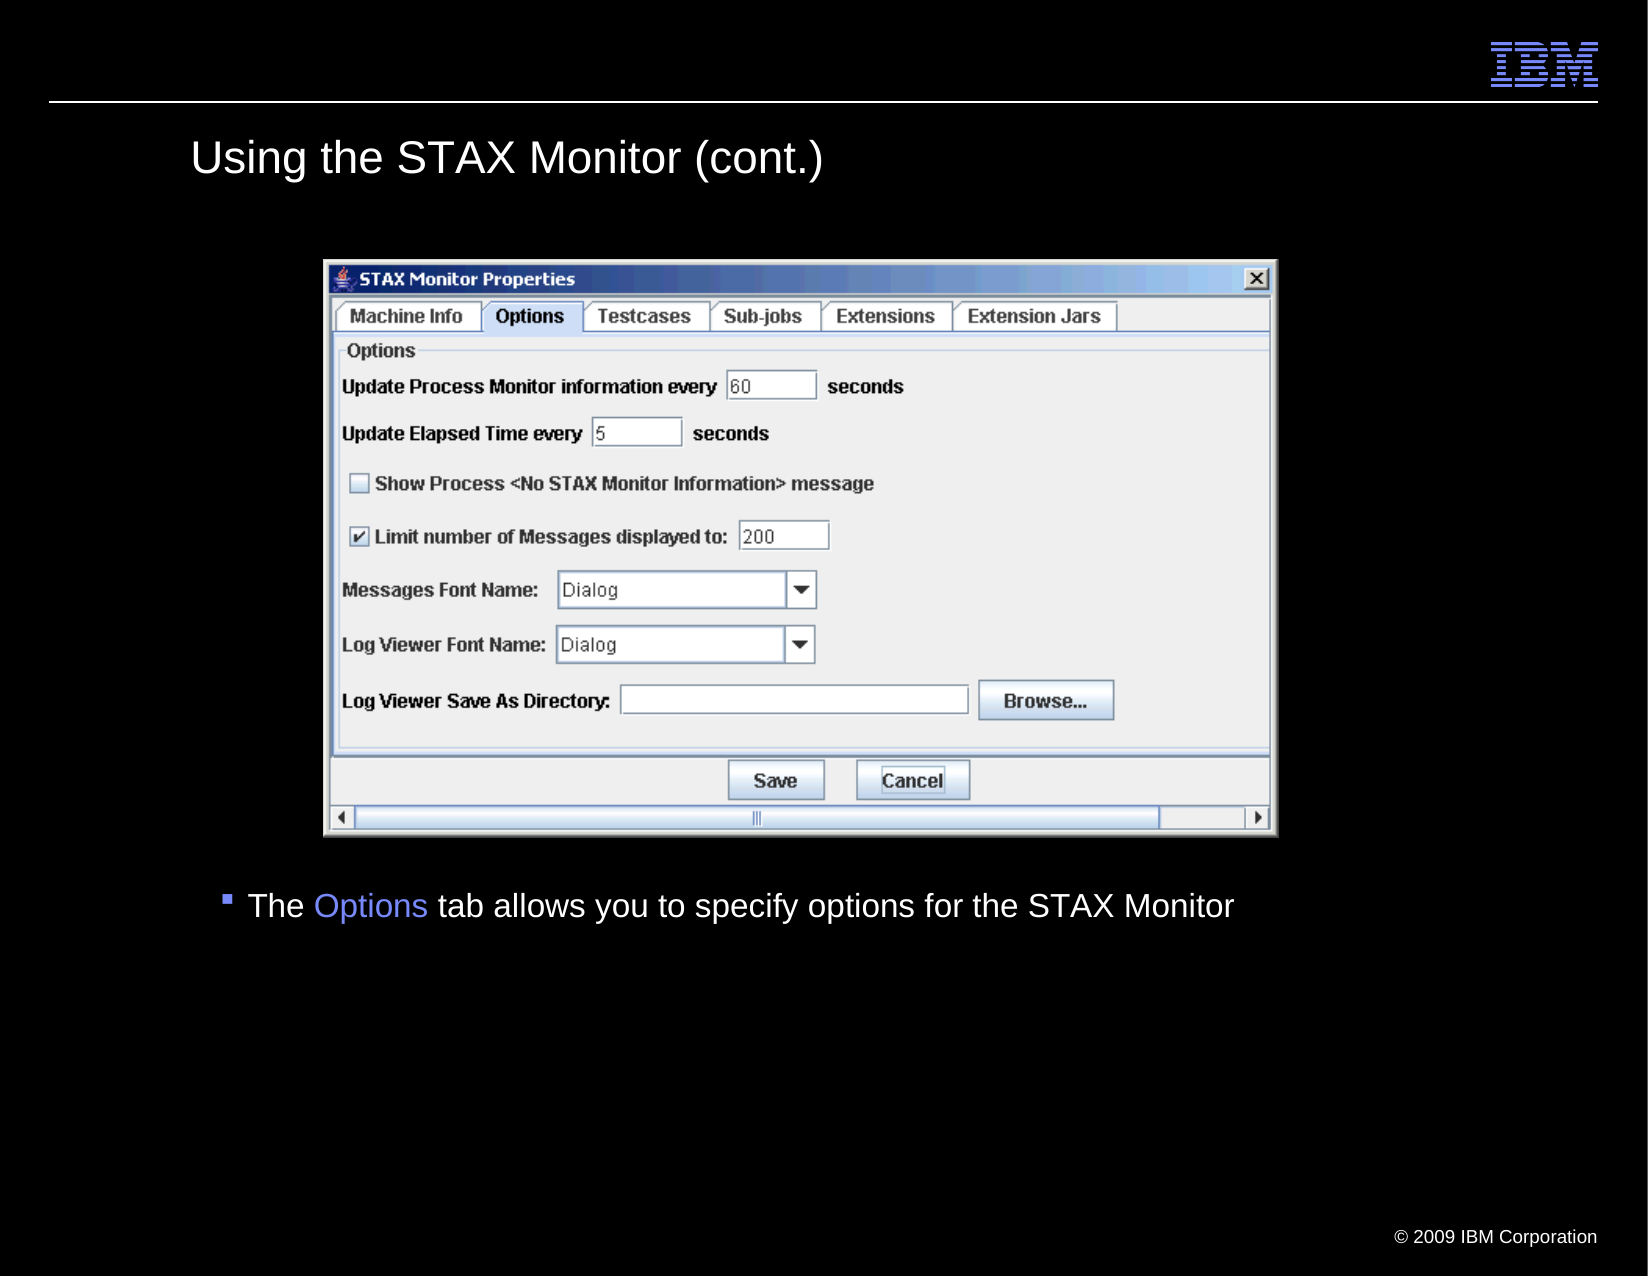

# Using the STAX Monitor (cont.)
The Options tab allows you to specify options for the STAX Monitor